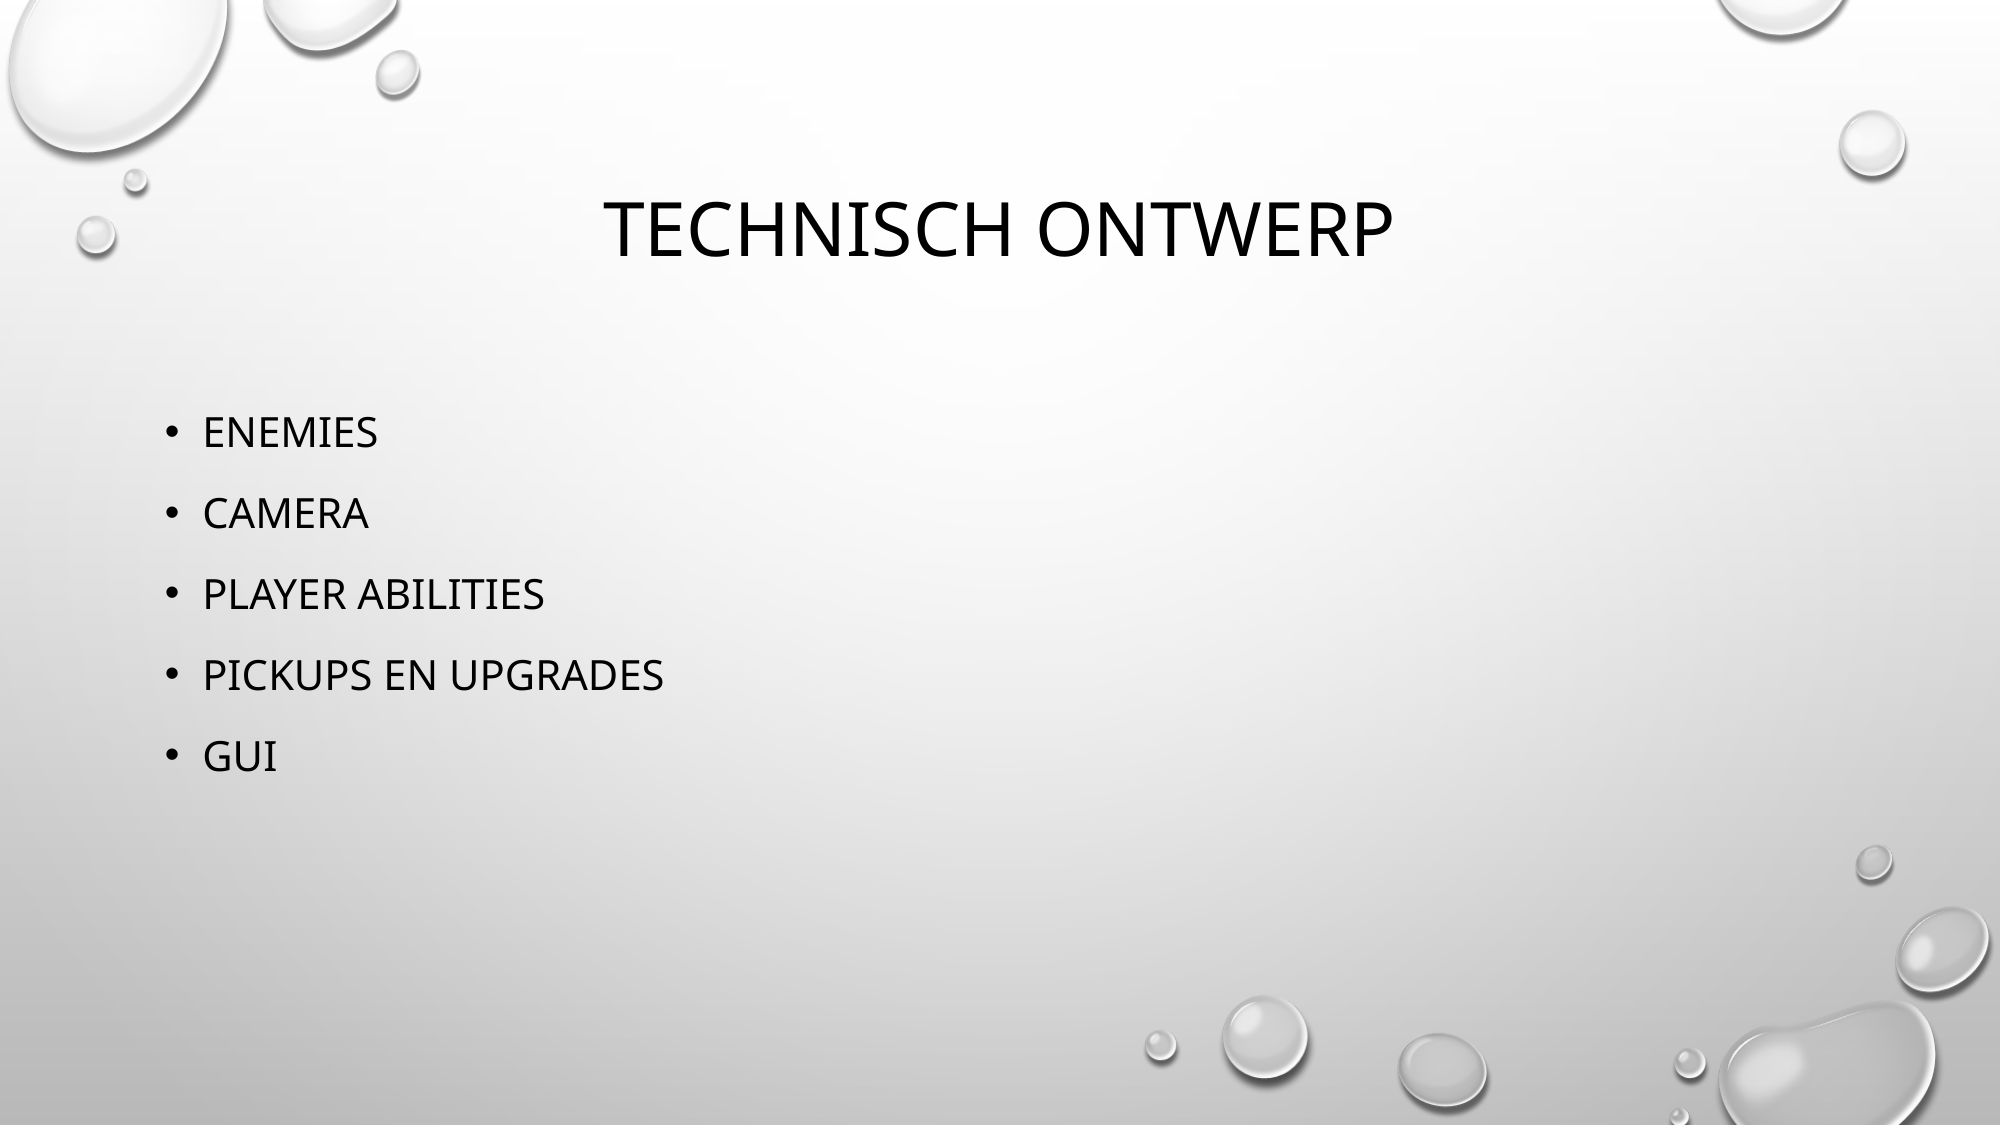

# Technisch ontwerp
Enemies
Camera
Player abilities
Pickups en upgrades
GUI